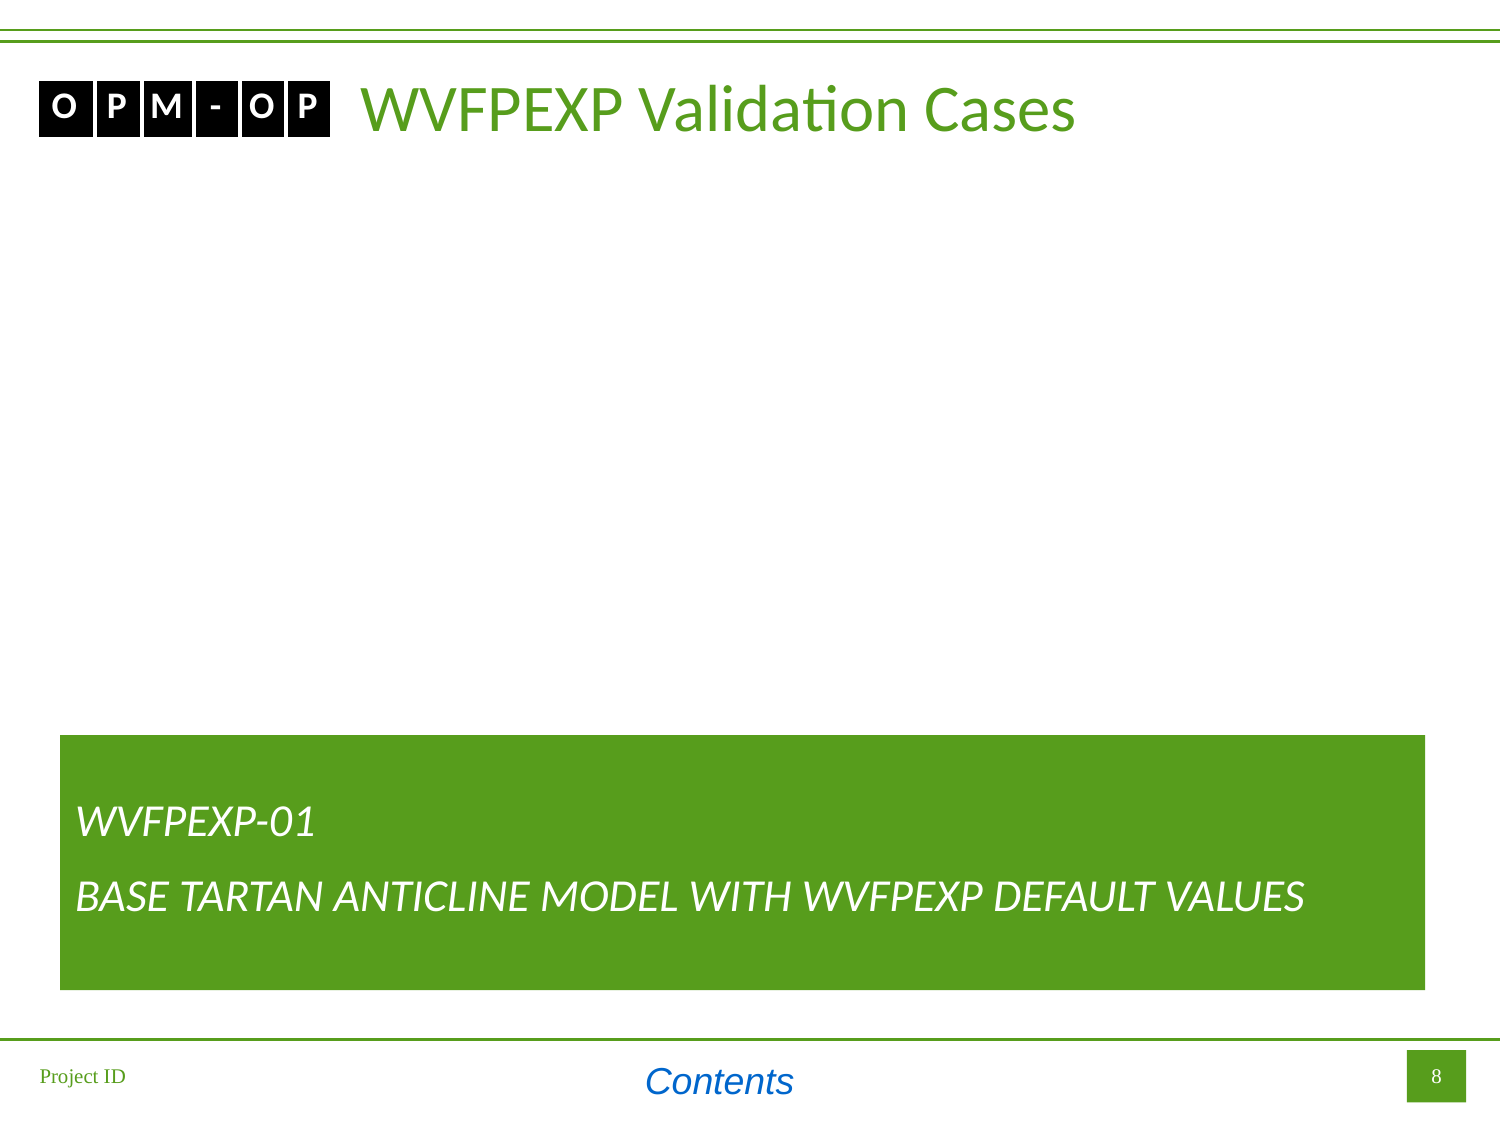

# WVFPEXP Validation Cases
WVFPEXP-01
Base tartan anticline model with WVFPEXP default values
Project ID
8